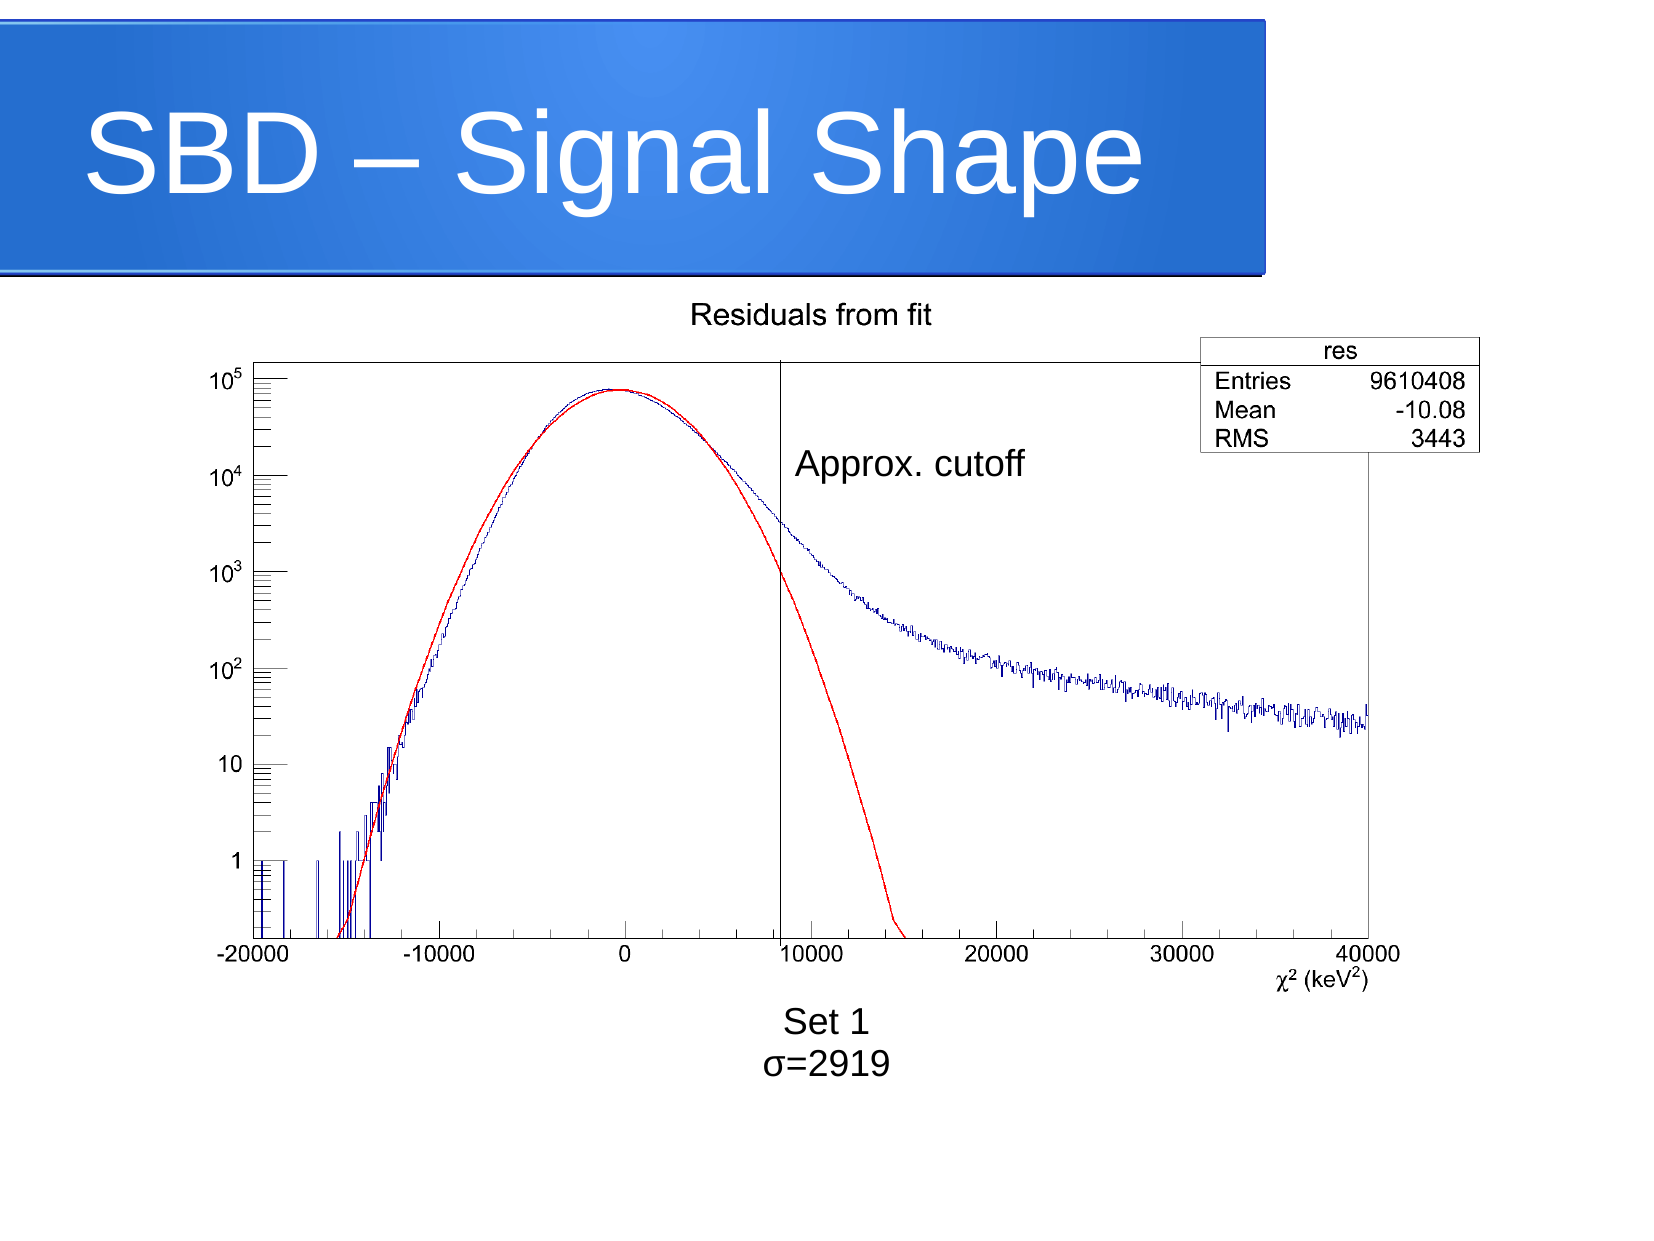

# SBD – Signal Shape
Approx. cutoff
Set 1
σ=2919